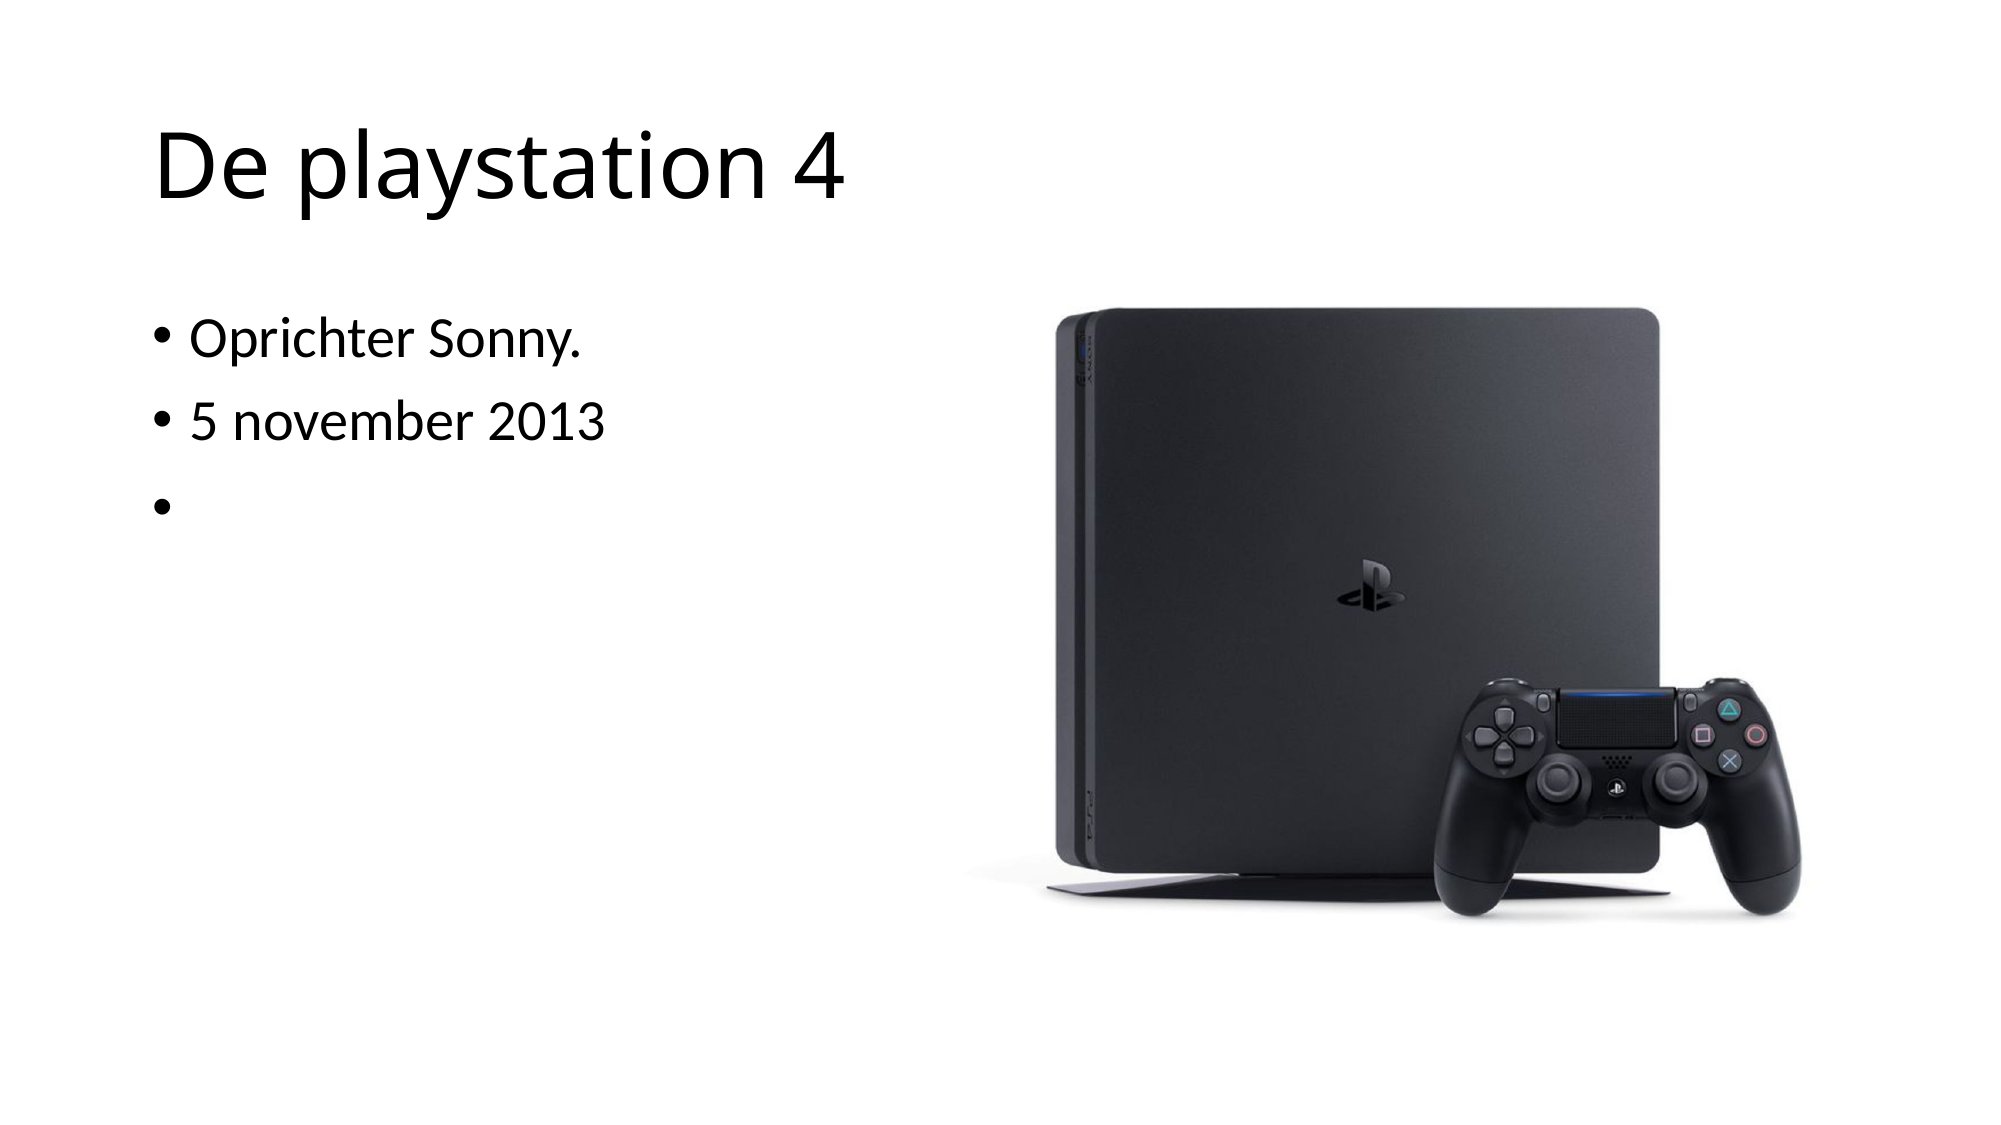

# De playstation 4
Oprichter Sonny.
5 november 2013